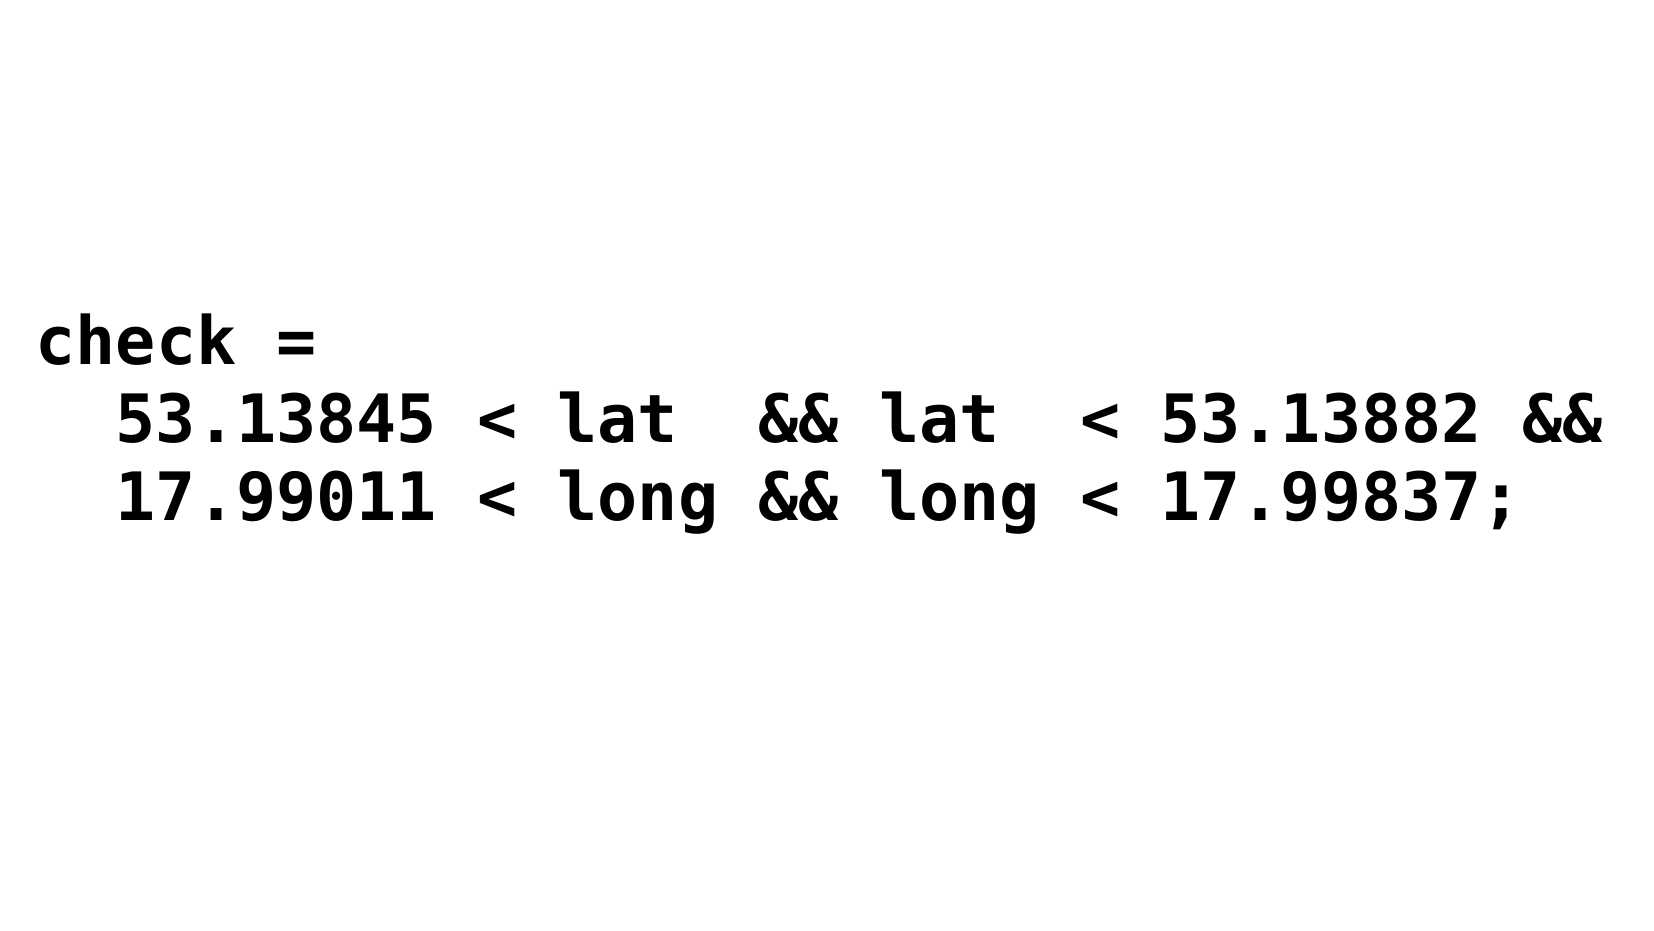

# check =
 53.13845 < lat && lat < 53.13882 &&
 17.99011 < long && long < 17.99837;